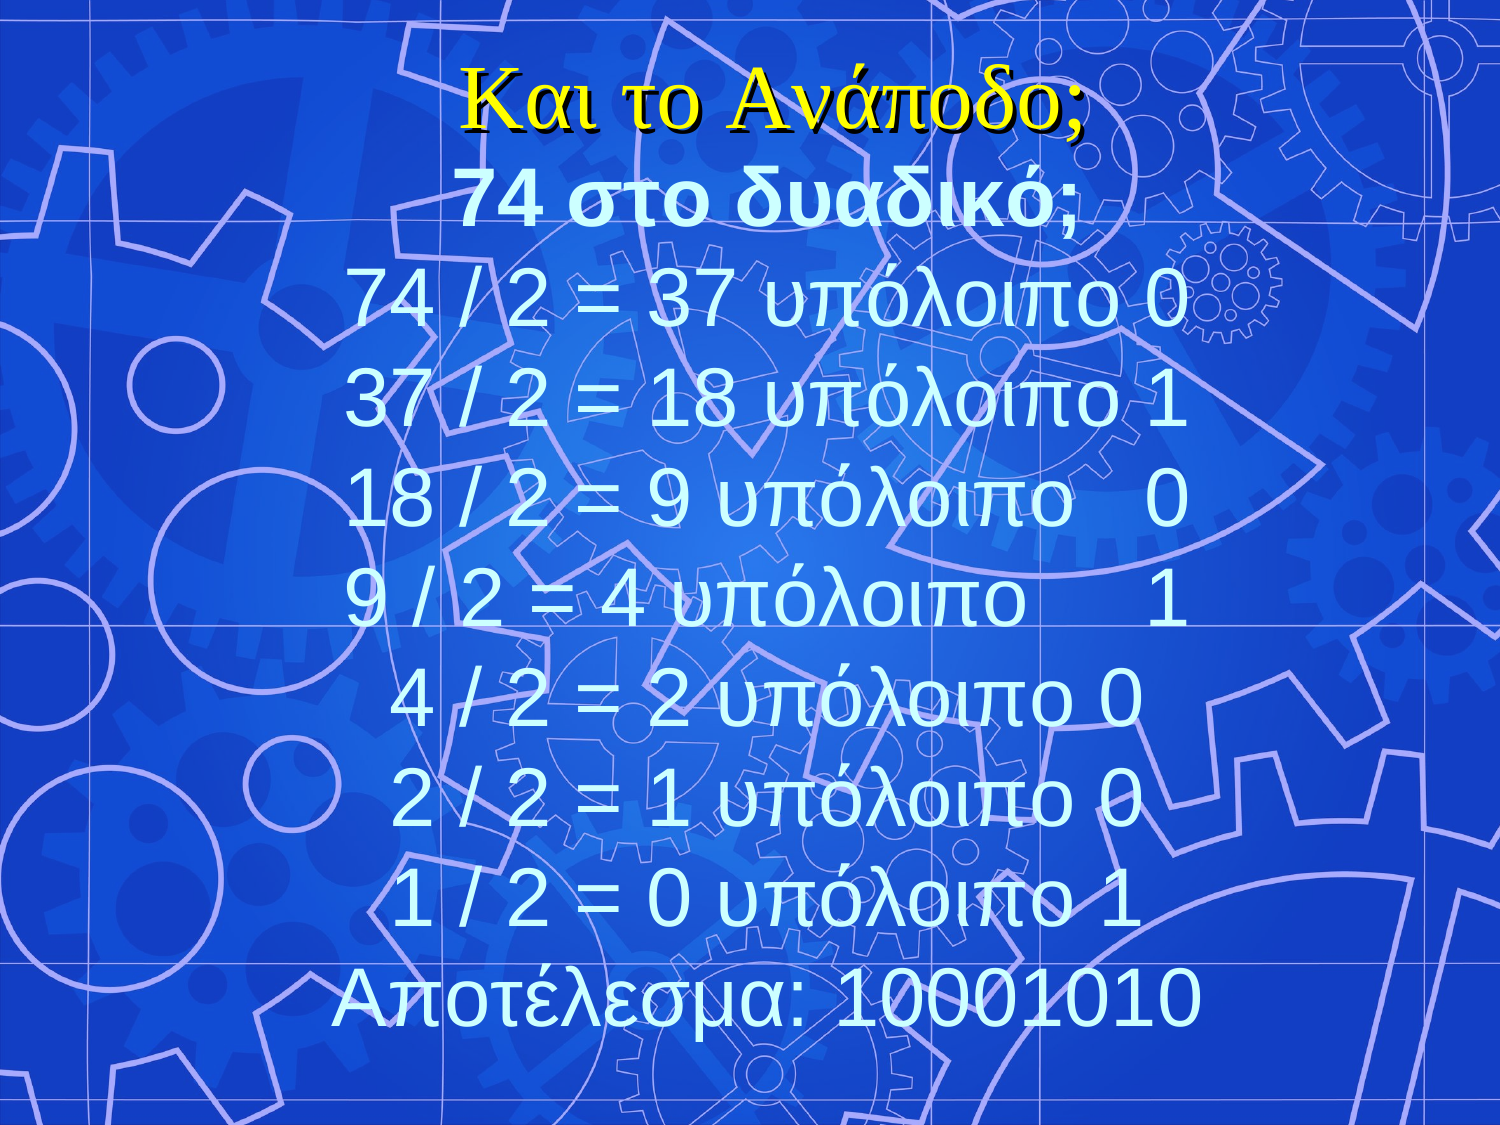

# Και το Ανάποδο;
74 στο δυαδικό;
74 / 2 = 37 υπόλοιπο 0
37 / 2 = 18 υπόλοιπο 1
18 / 2 = 9 υπόλοιπο 0
9 / 2 = 4 υπόλοιπο 1
4 / 2 = 2 υπόλοιπο 0
2 / 2 = 1 υπόλοιπο 0
1 / 2 = 0 υπόλοιπο 1
Αποτέλεσμα: 10001010